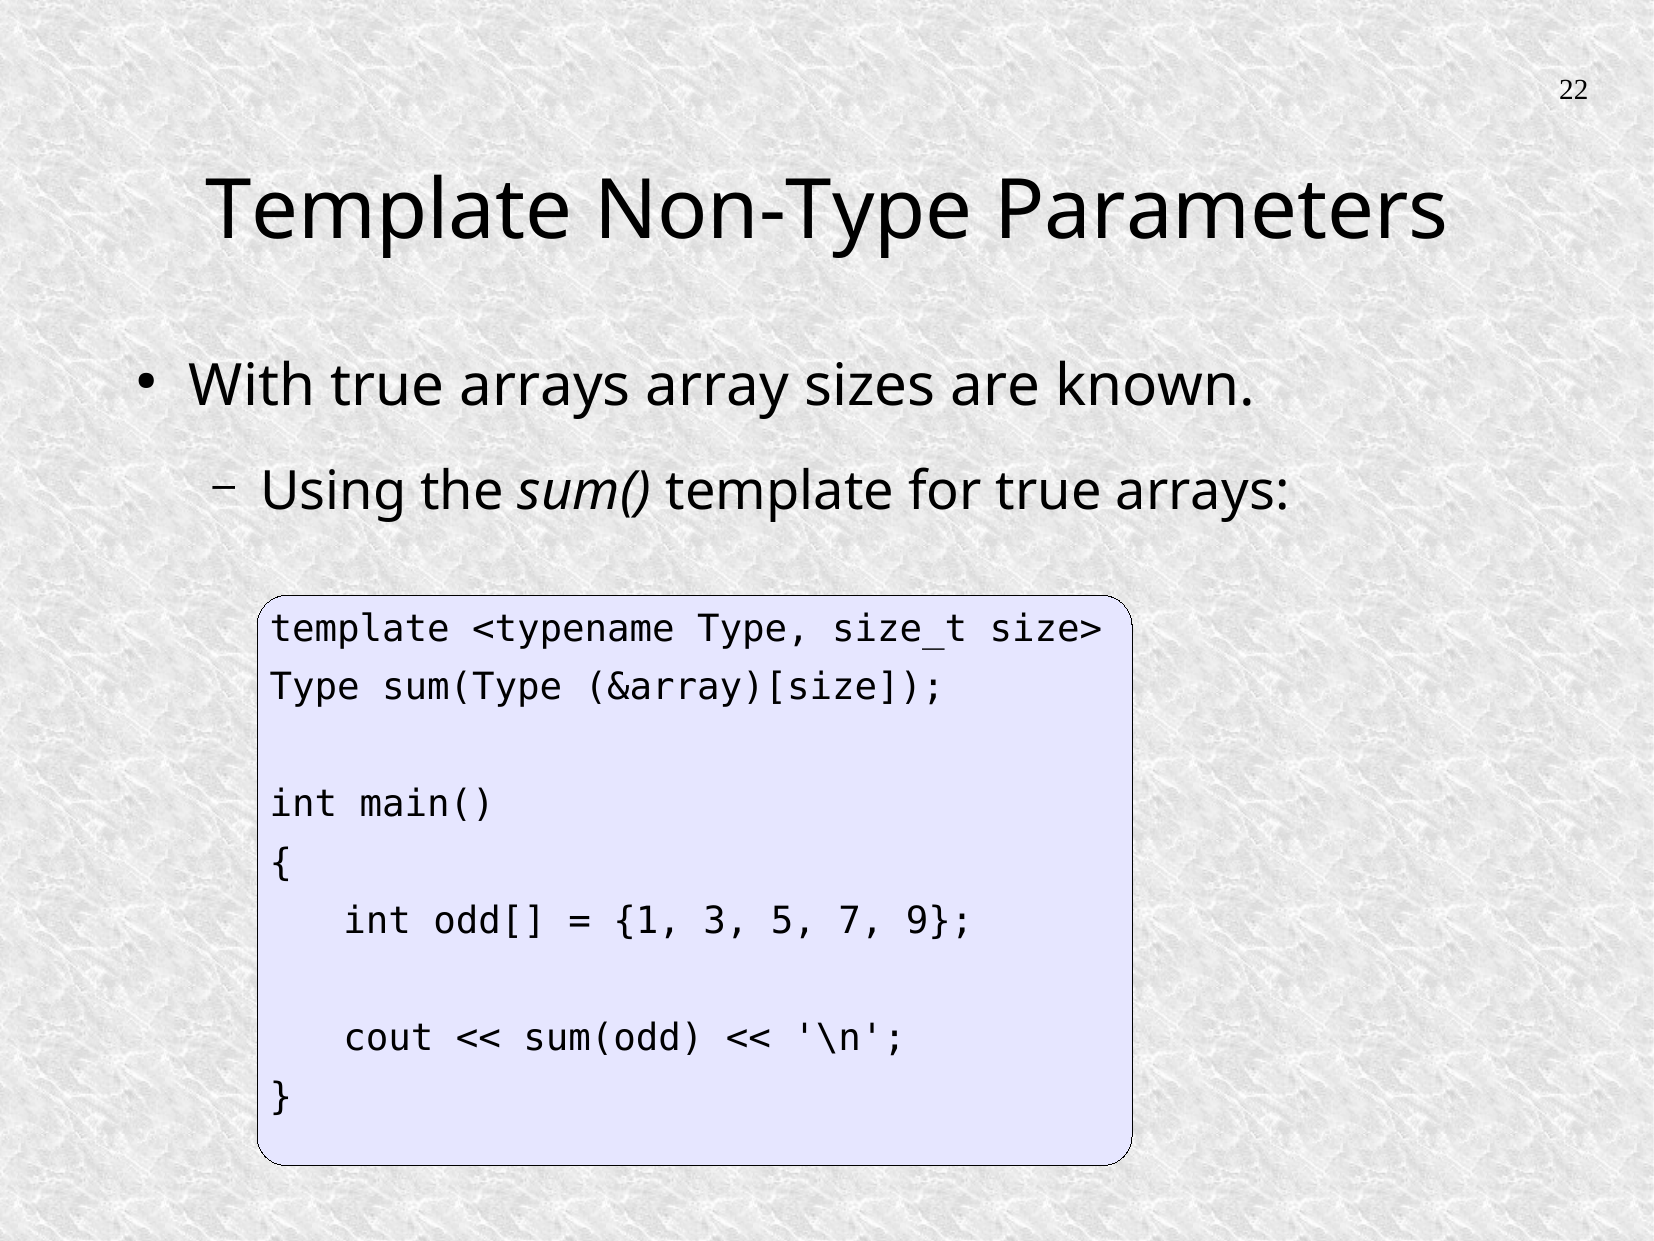

22
# Template Non-Type Parameters
With true arrays array sizes are known.
Using the sum() template for true arrays:
template <typename Type, size_t size>
Type sum(Type (&array)[size]);
int main()
{
	int odd[] = {1, 3, 5, 7, 9};
	cout << sum(odd) << '\n';
}